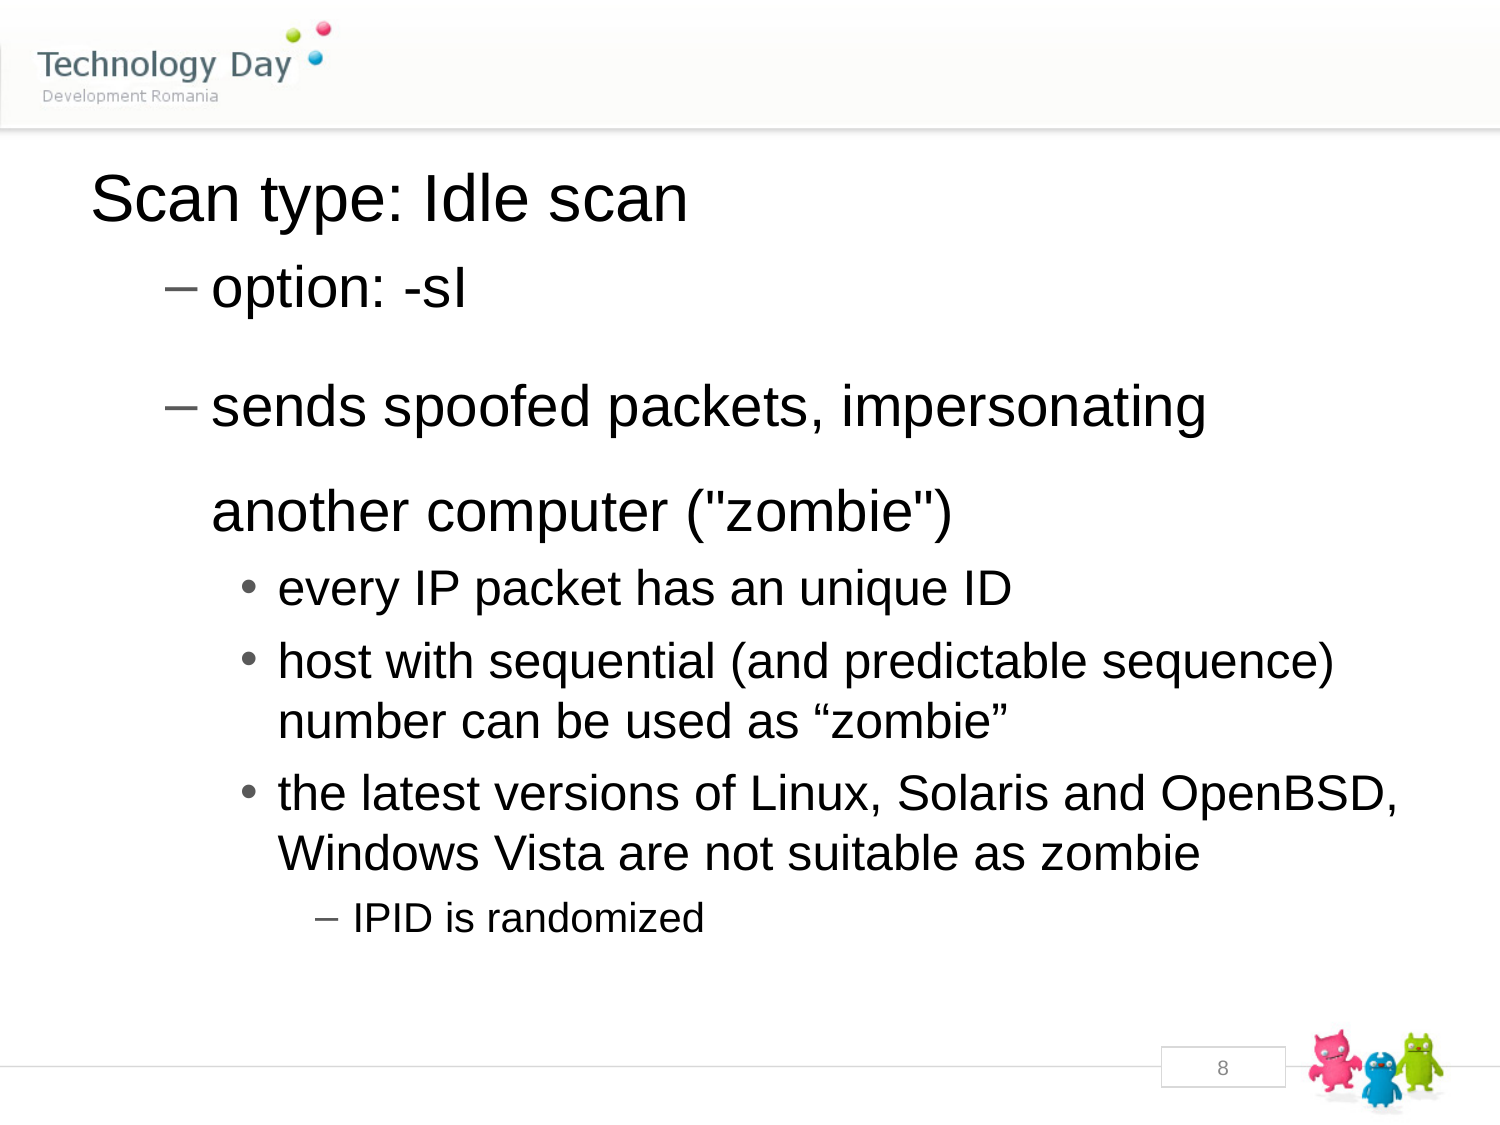

Scan type: Idle scan
option: -sI
sends spoofed packets, impersonating another computer ("zombie")
every IP packet has an unique ID
host with sequential (and predictable sequence) number can be used as “zombie”
the latest versions of Linux, Solaris and OpenBSD, Windows Vista are not suitable as zombie
IPID is randomized
#